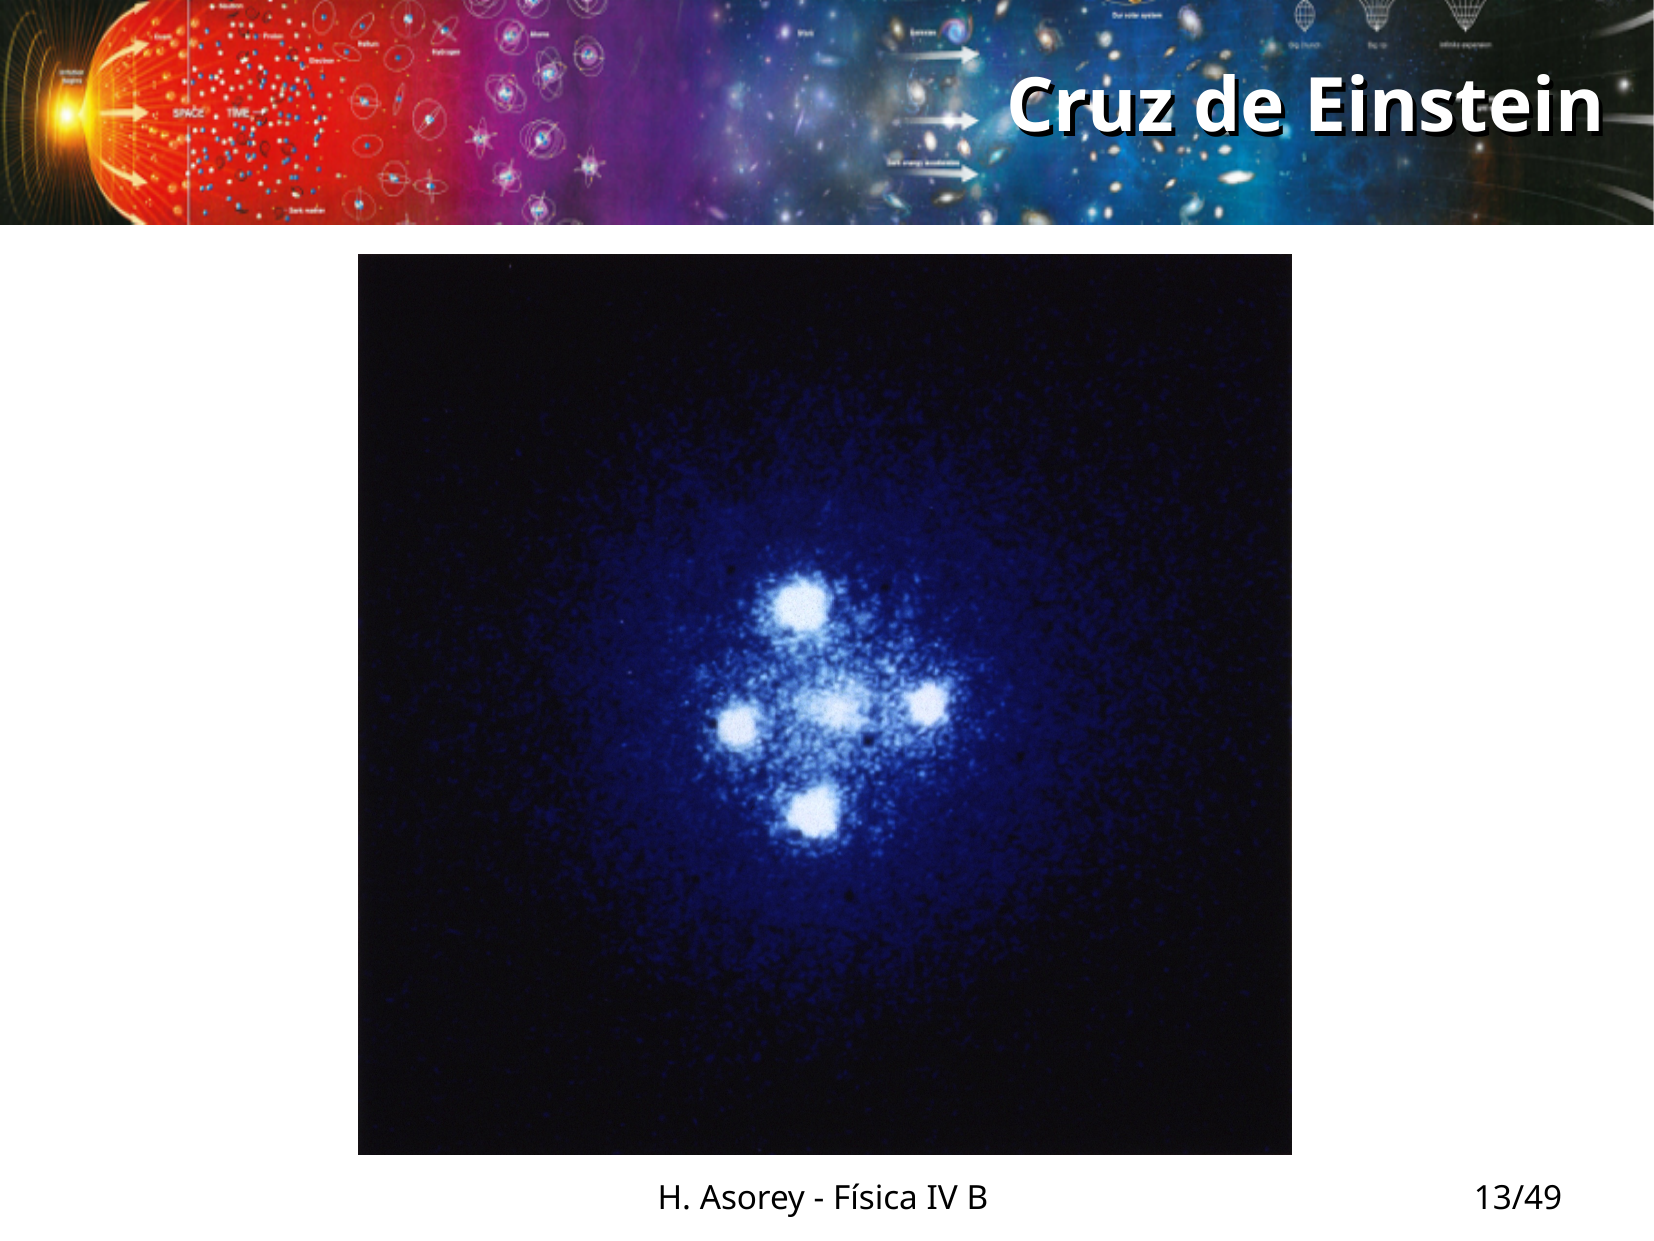

# Cruz de Einstein
H. Asorey - Física IV B
13